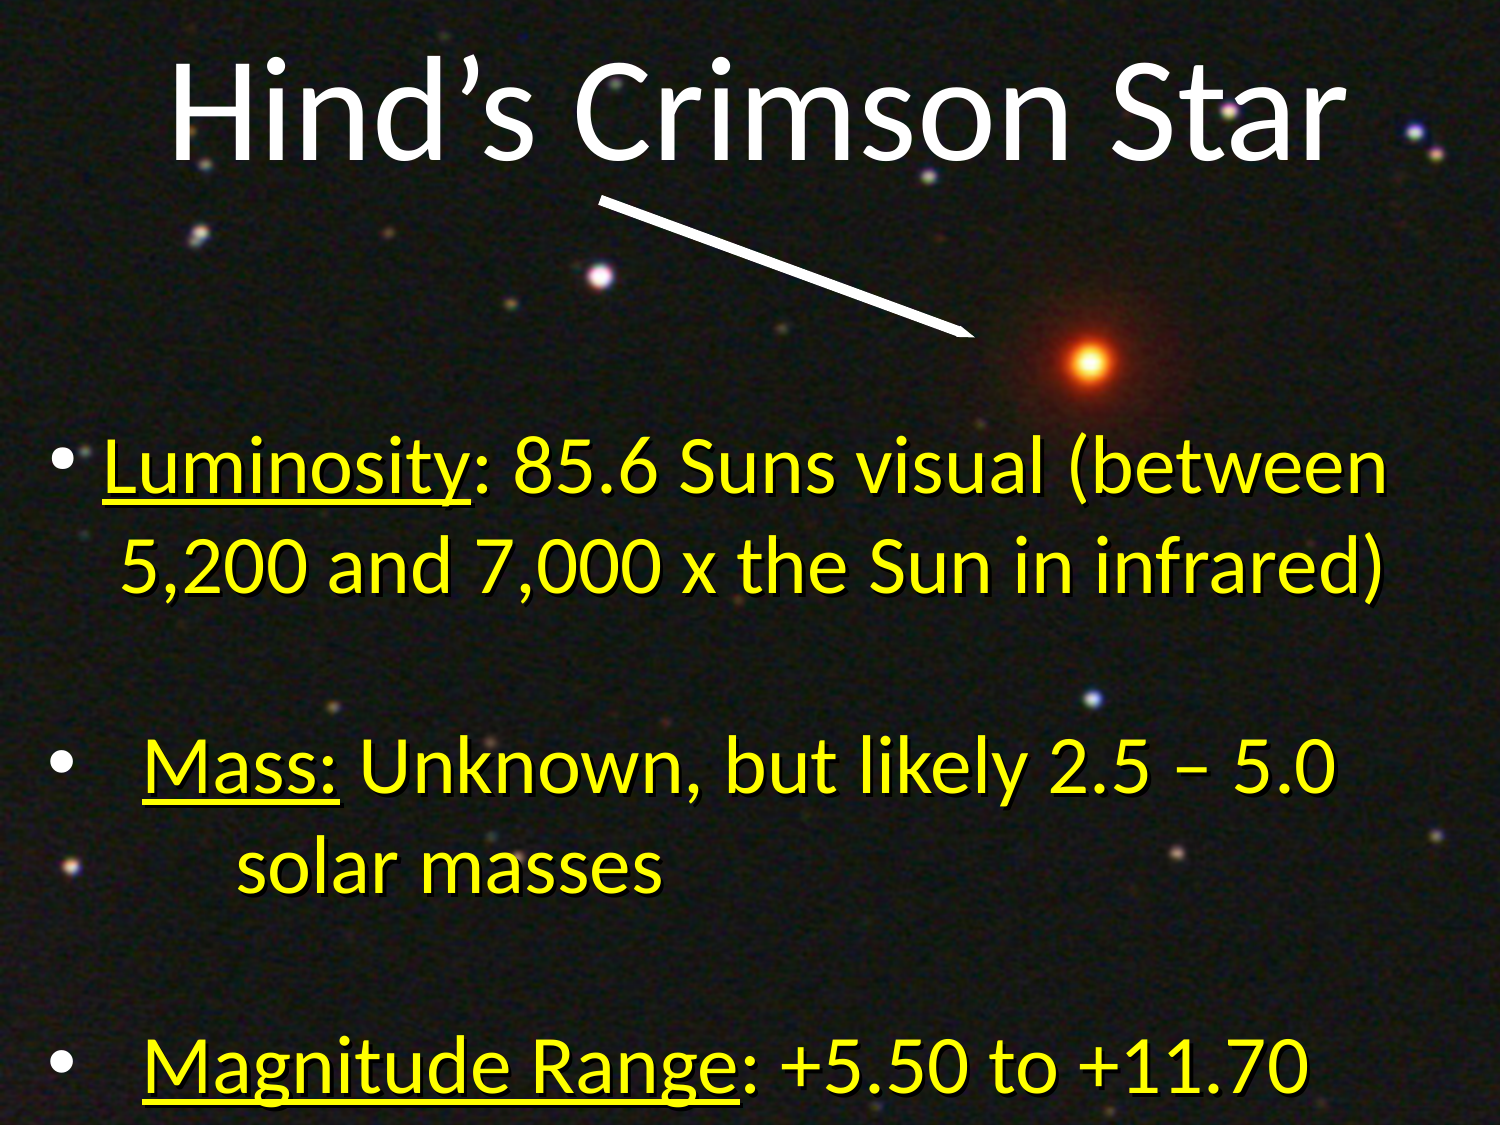

Hind’s Crimson Star
 Luminosity: 85.6 Suns visual (between
5,200 and 7,000 x the Sun in infrared)
Mass: Unknown, but likely 2.5 – 5.0 solar masses
Magnitude Range: +5.50 to +11.70